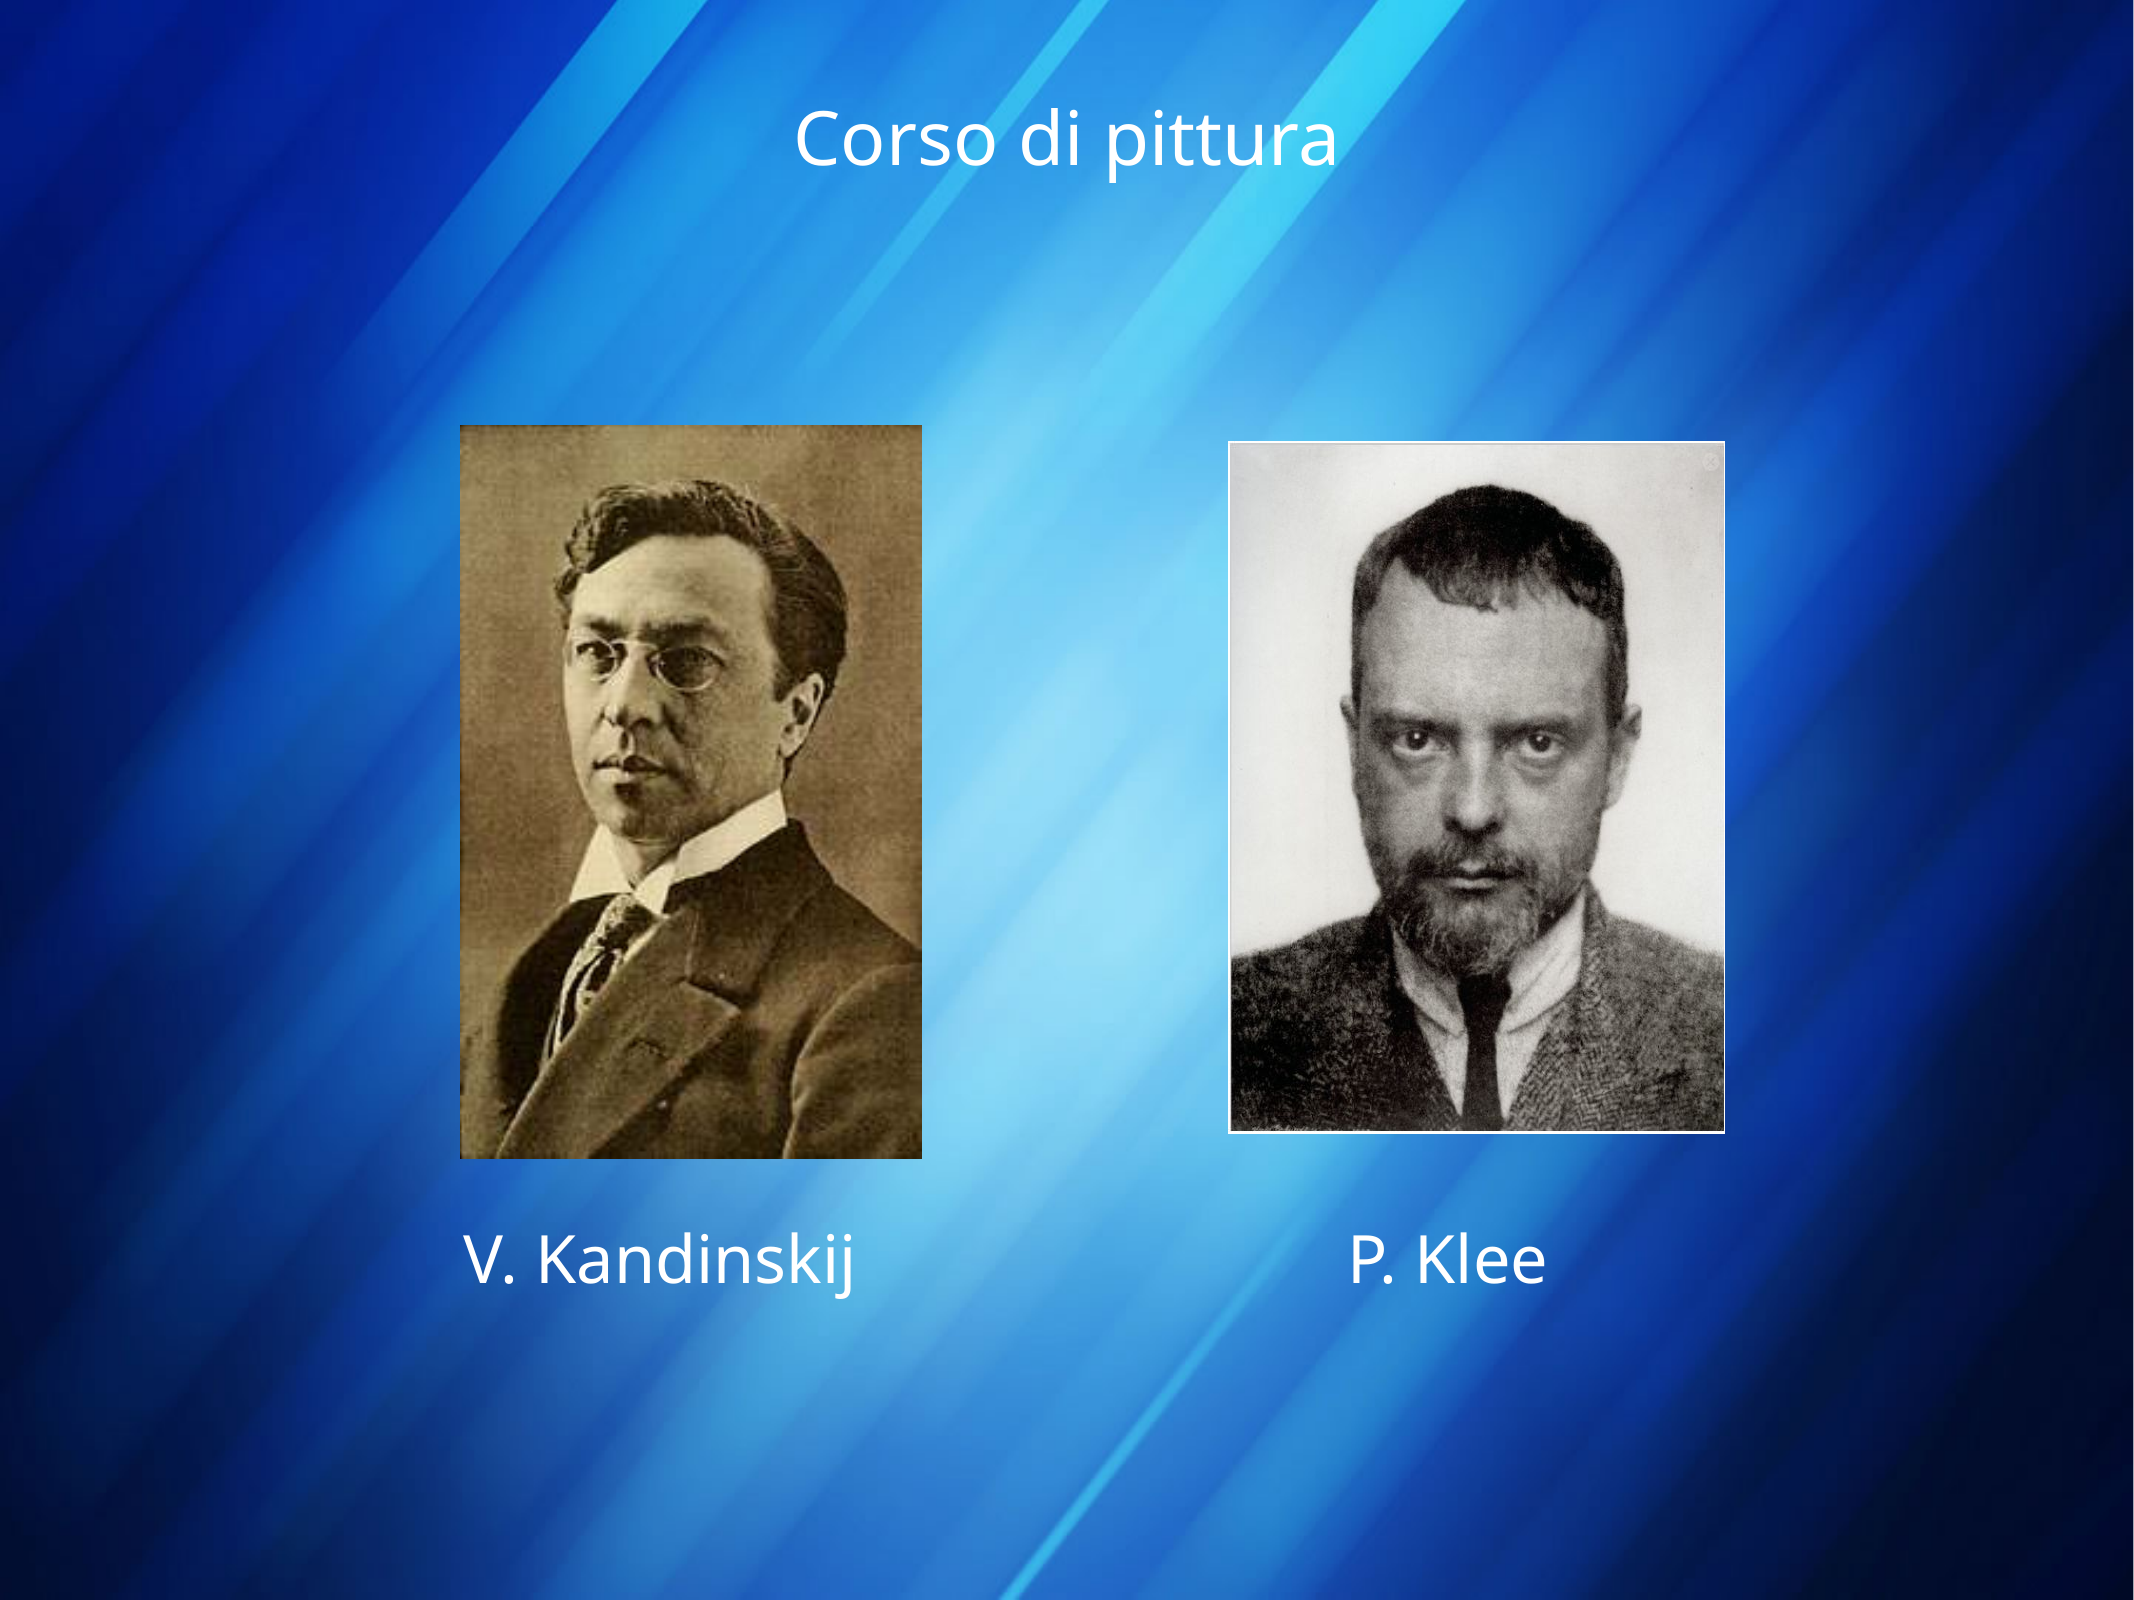

Corso di pittura
V. Kandinskij
P. Klee